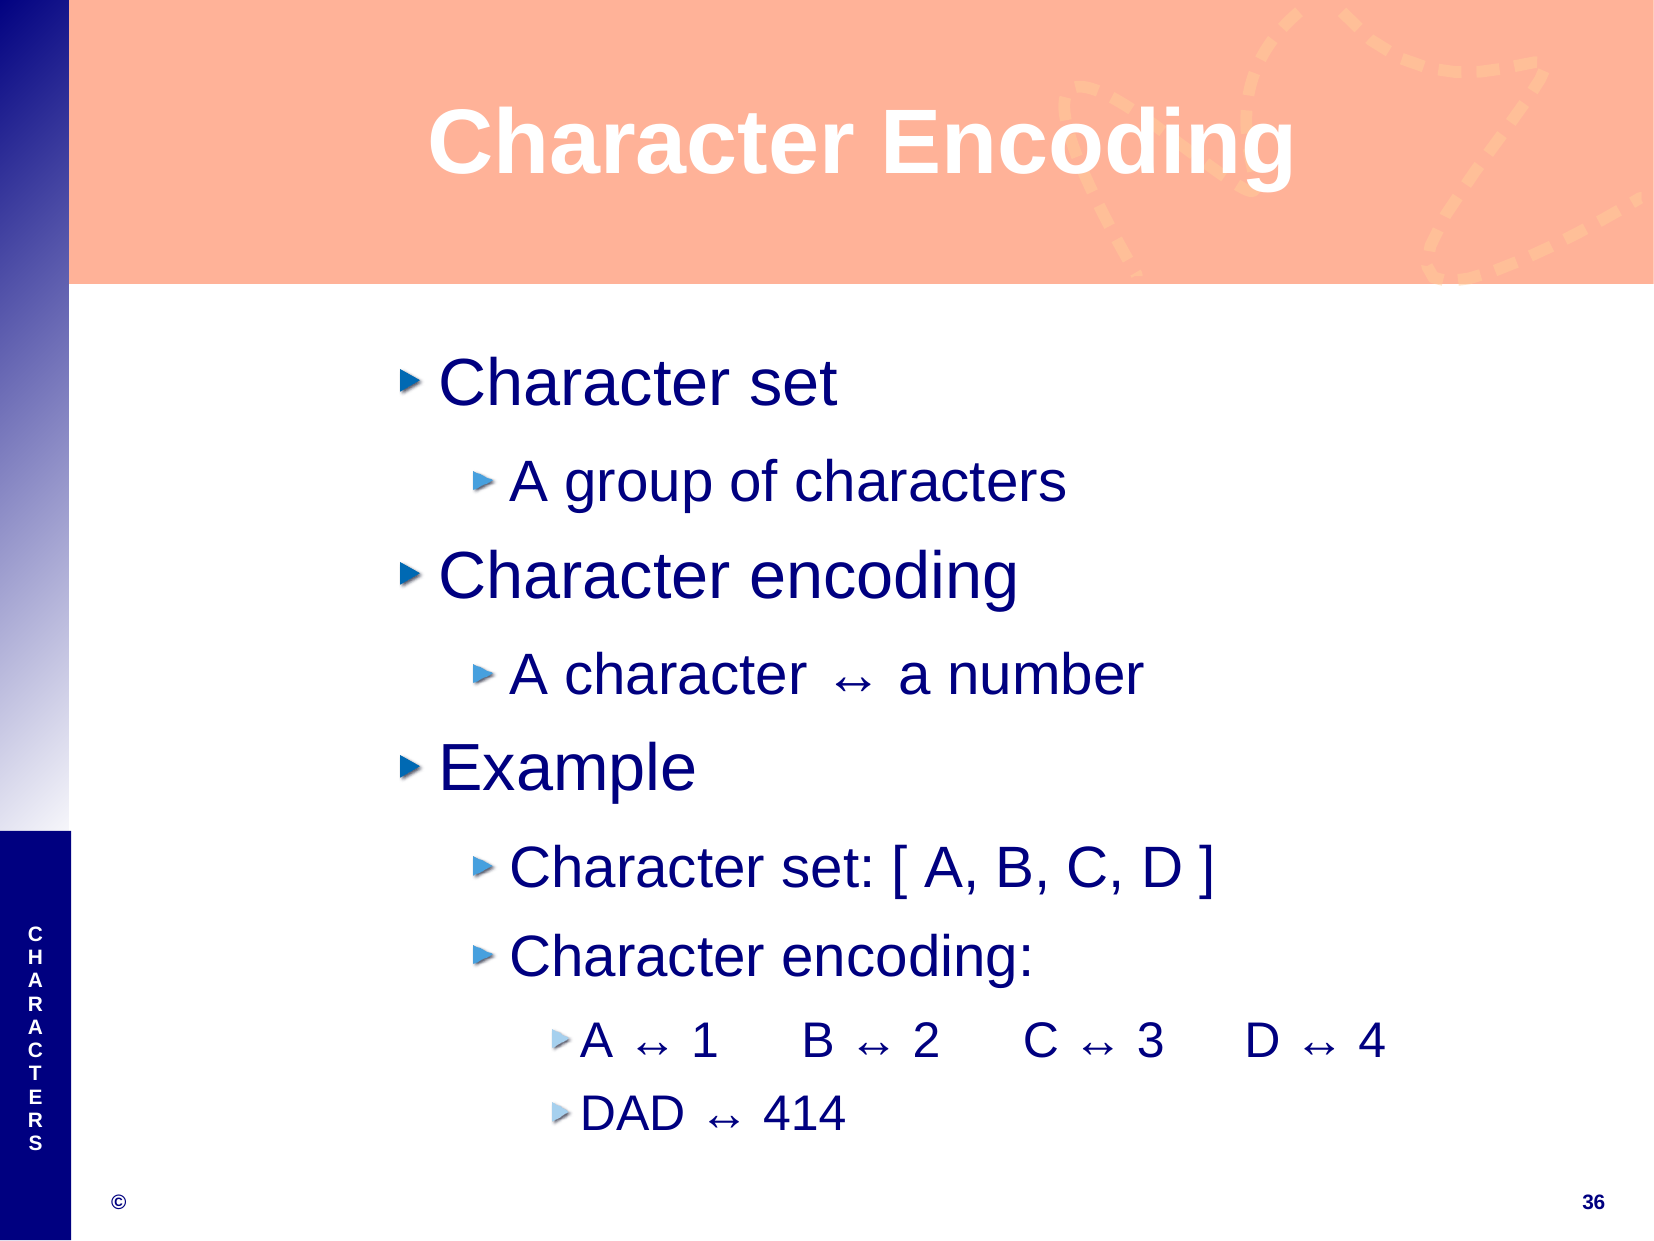

# Character Encoding
Character set
A group of characters
Character encoding
A character ↔ a number
Example
Character set: [ A, B, C, D ]
Character encoding:
A ↔ 1		B ↔ 2		C ↔ 3 	D ↔ 4
DAD ↔ 414
C
H
A
R
A
C
T
E
R
S